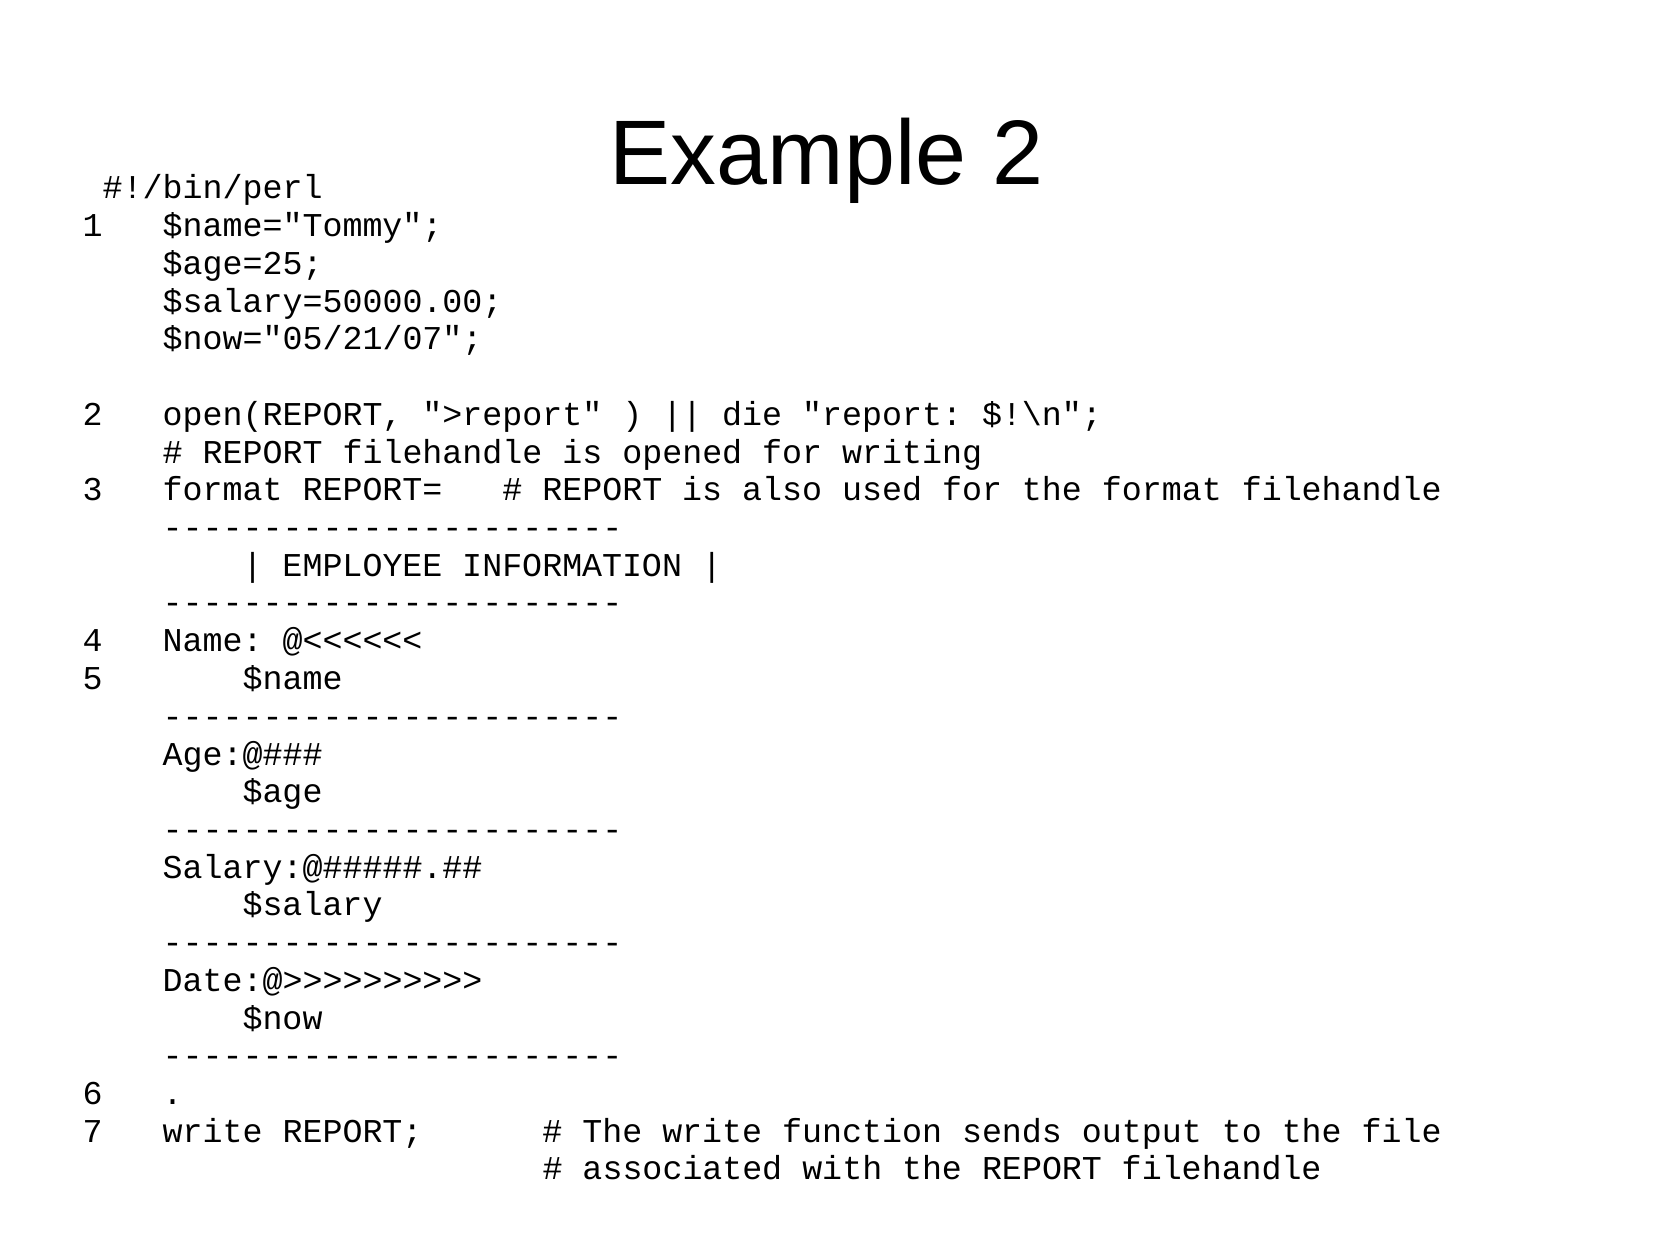

# Example 2
 #!/bin/perl
1 $name="Tommy";
 $age=25;
 $salary=50000.00;
 $now="05/21/07";
2 open(REPORT, ">report" ) || die "report: $!\n";
 # REPORT filehandle is opened for writing
3 format REPORT= # REPORT is also used for the format filehandle
 -----------------------
 | EMPLOYEE INFORMATION |
 -----------------------
4 Name: @<<<<<<
5 $name
 -----------------------
 Age:@###
 $age
 -----------------------
 Salary:@#####.##
 $salary
 -----------------------
 Date:@>>>>>>>>>>
 $now
 -----------------------
6 .
7 write REPORT; # The write function sends output to the file
 # associated with the REPORT filehandle